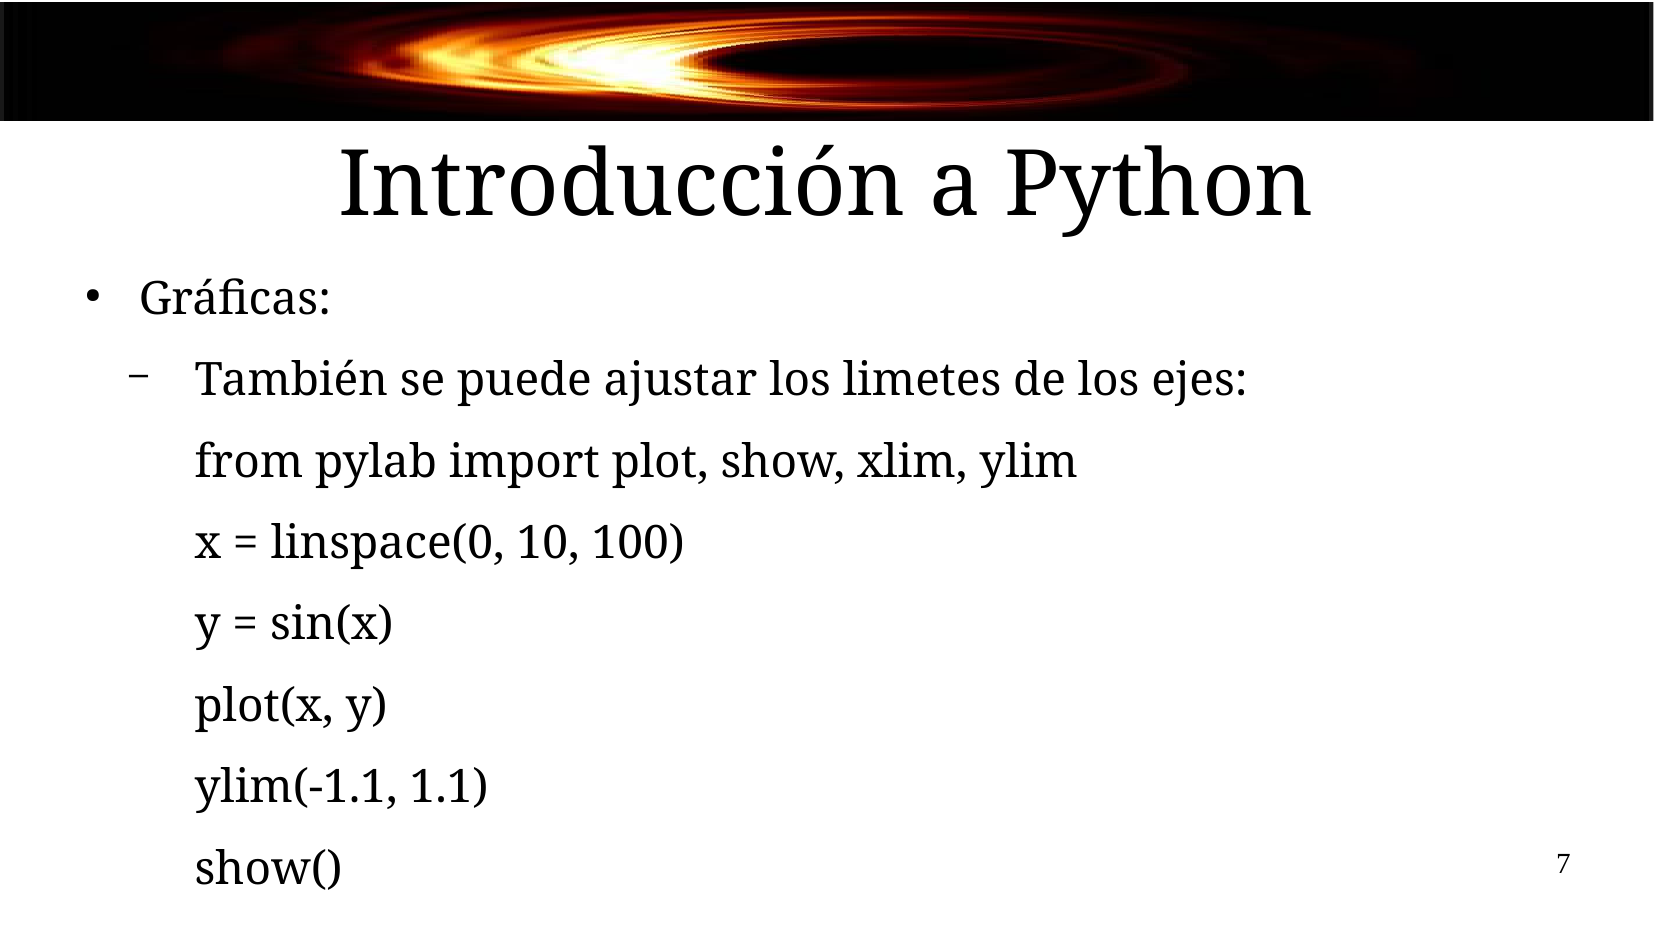

Introducción a Python
# Gráficas:
También se puede ajustar los limetes de los ejes:
from pylab import plot, show, xlim, ylim
x = linspace(0, 10, 100)
y = sin(x)
plot(x, y)
ylim(-1.1, 1.1)
show()
7